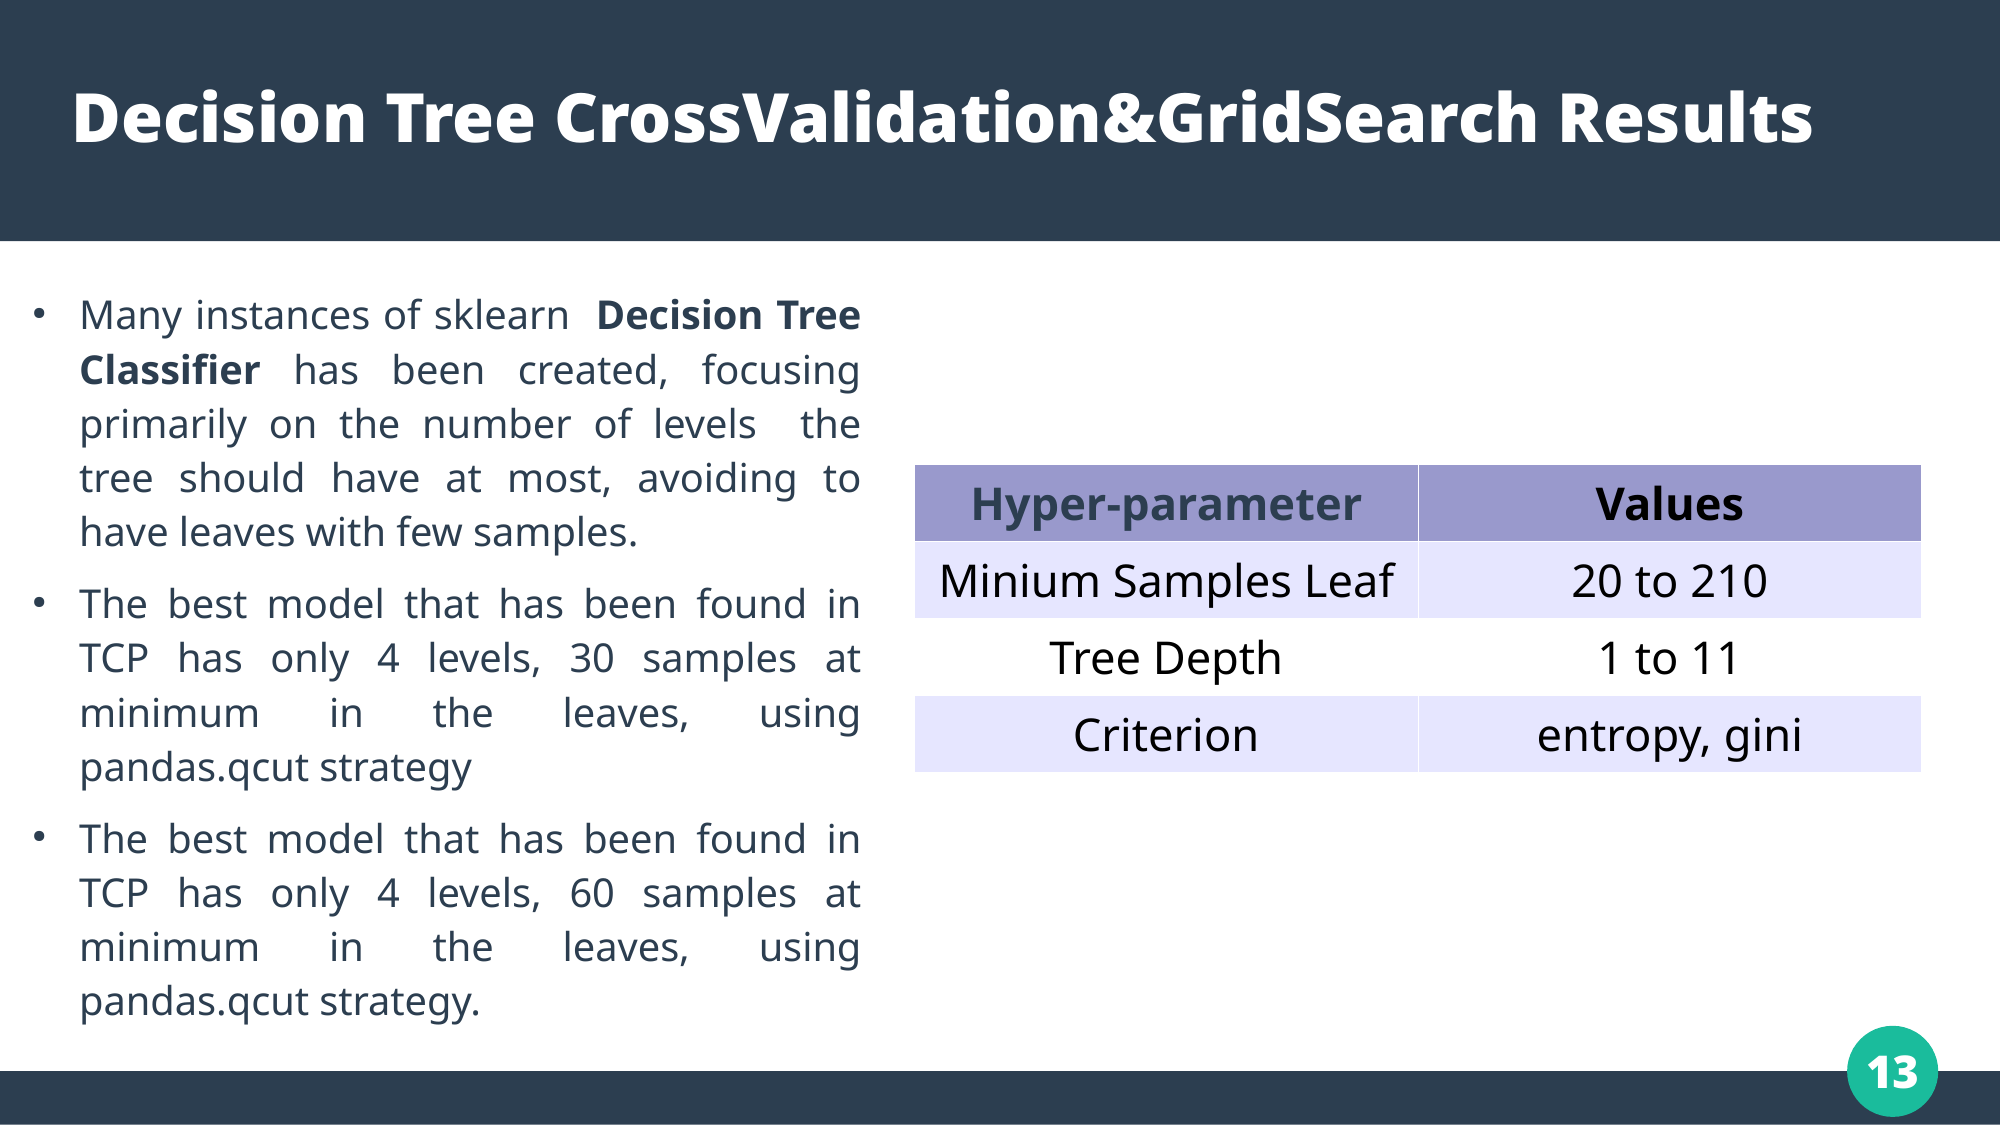

# Decision Tree CrossValidation&GridSearch Results
Many instances of sklearn Decision Tree Classifier has been created, focusing primarily on the number of levels the tree should have at most, avoiding to have leaves with few samples.
The best model that has been found in TCP has only 4 levels, 30 samples at minimum in the leaves, using pandas.qcut strategy
The best model that has been found in TCP has only 4 levels, 60 samples at minimum in the leaves, using pandas.qcut strategy.
| Hyper-parameter | Values |
| --- | --- |
| Minium Samples Leaf | 20 to 210 |
| Tree Depth | 1 to 11 |
| Criterion | entropy, gini |